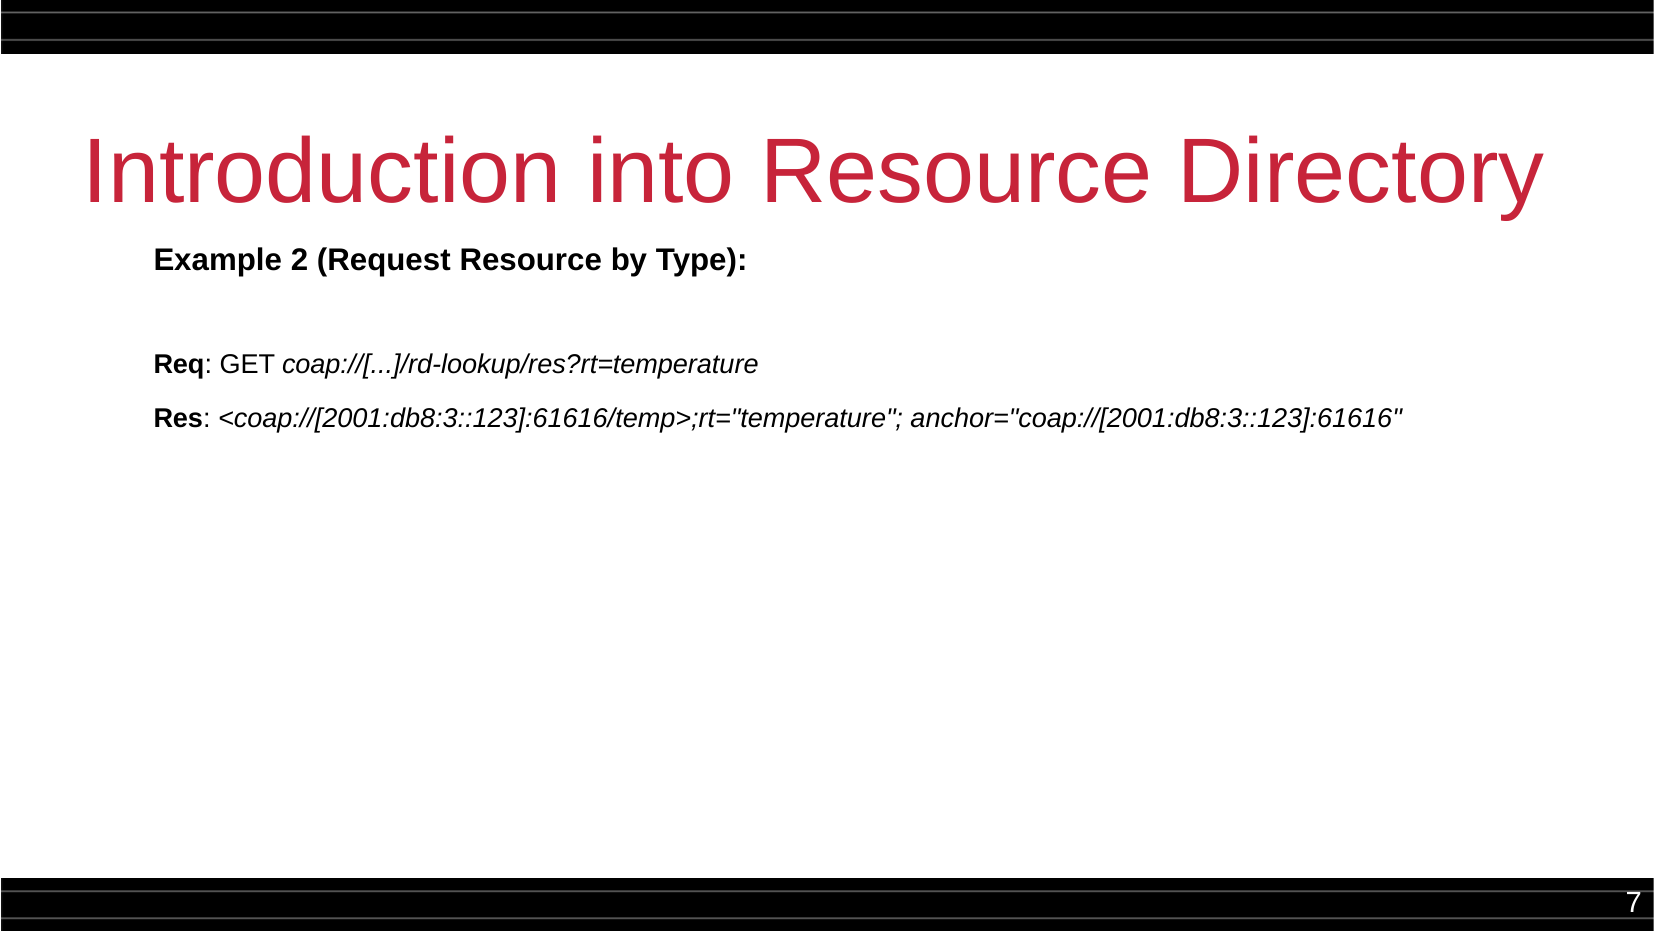

# Introduction into Resource Directory
Example 2 (Request Resource by Type):
Req: GET coap://[...]/rd-lookup/res?rt=temperature
Res: <coap://[2001:db8:3::123]:61616/temp>;rt="temperature"; anchor="coap://[2001:db8:3::123]:61616"